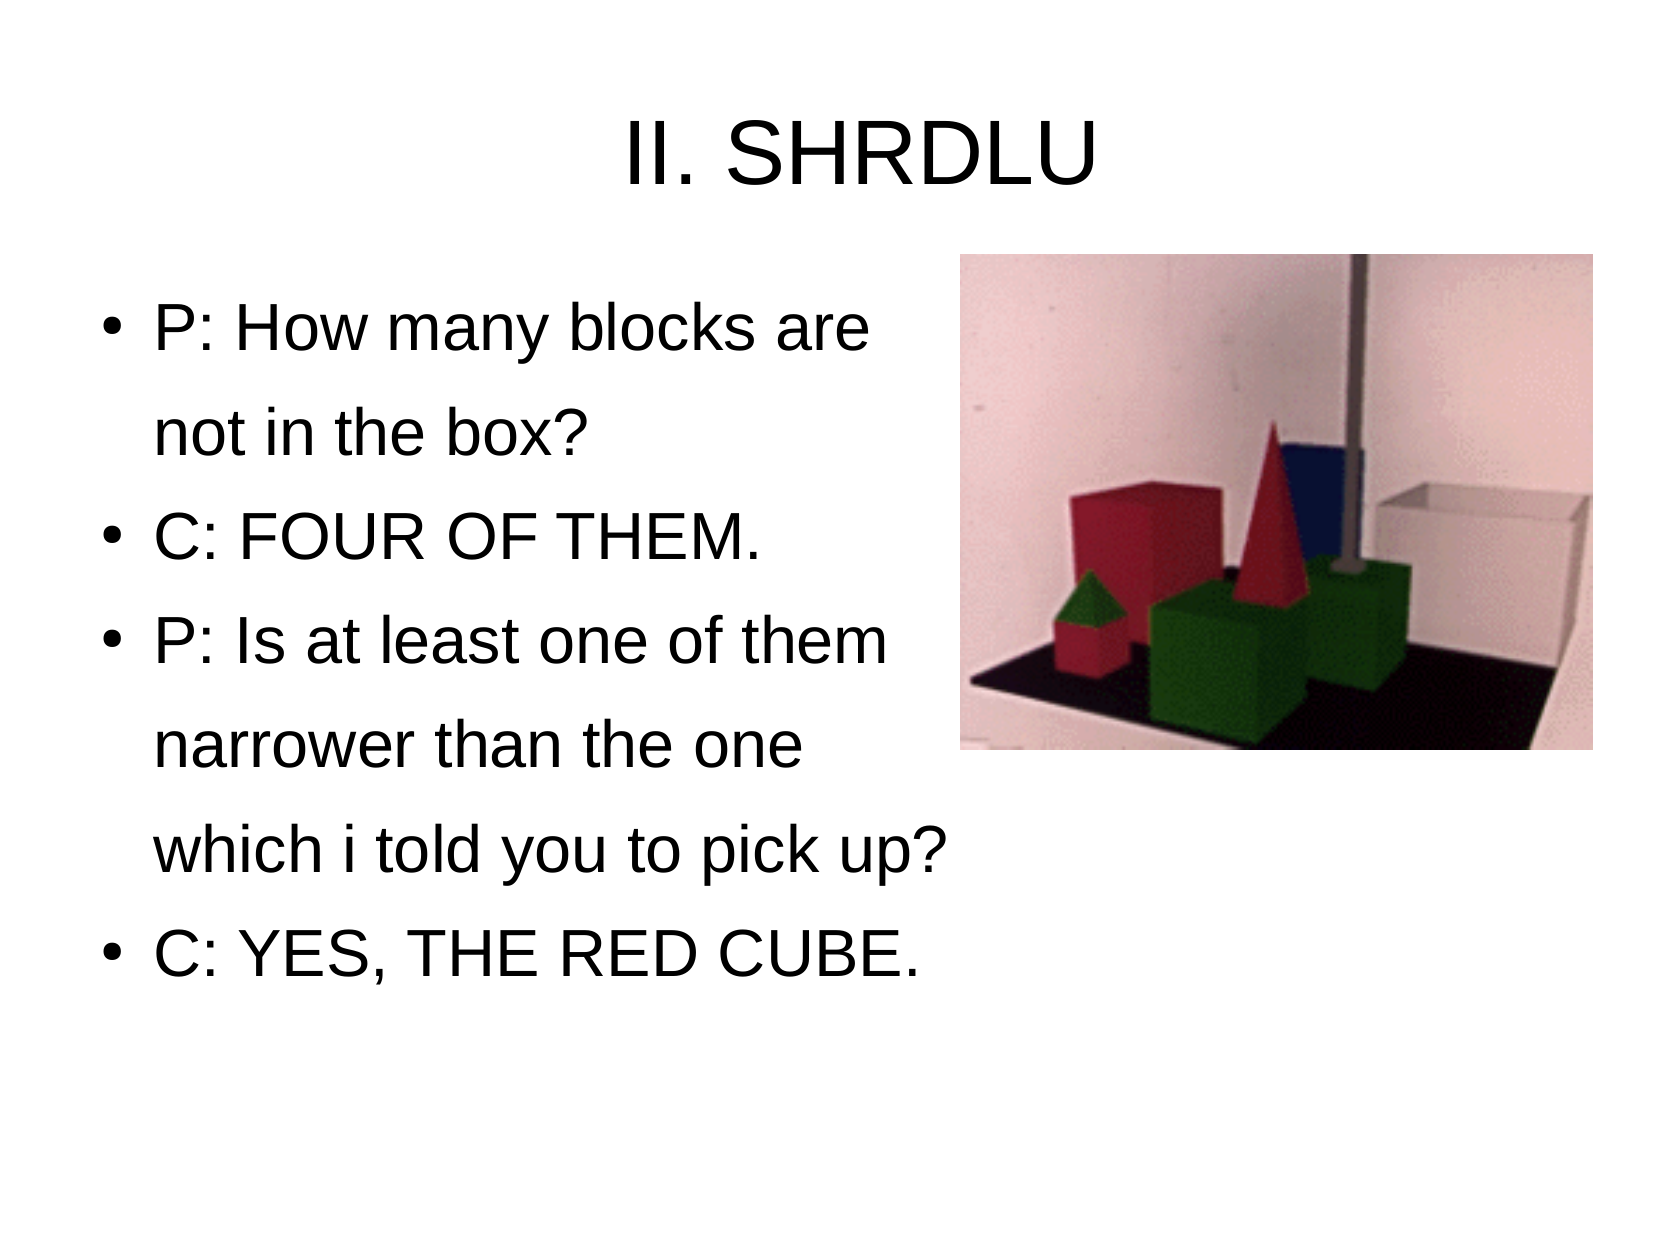

# II. SHRDLU
P: How many blocks are
not in the box?
C: FOUR OF THEM.
P: Is at least one of them
narrower than the one
which i told you to pick up?
C: YES, THE RED CUBE.